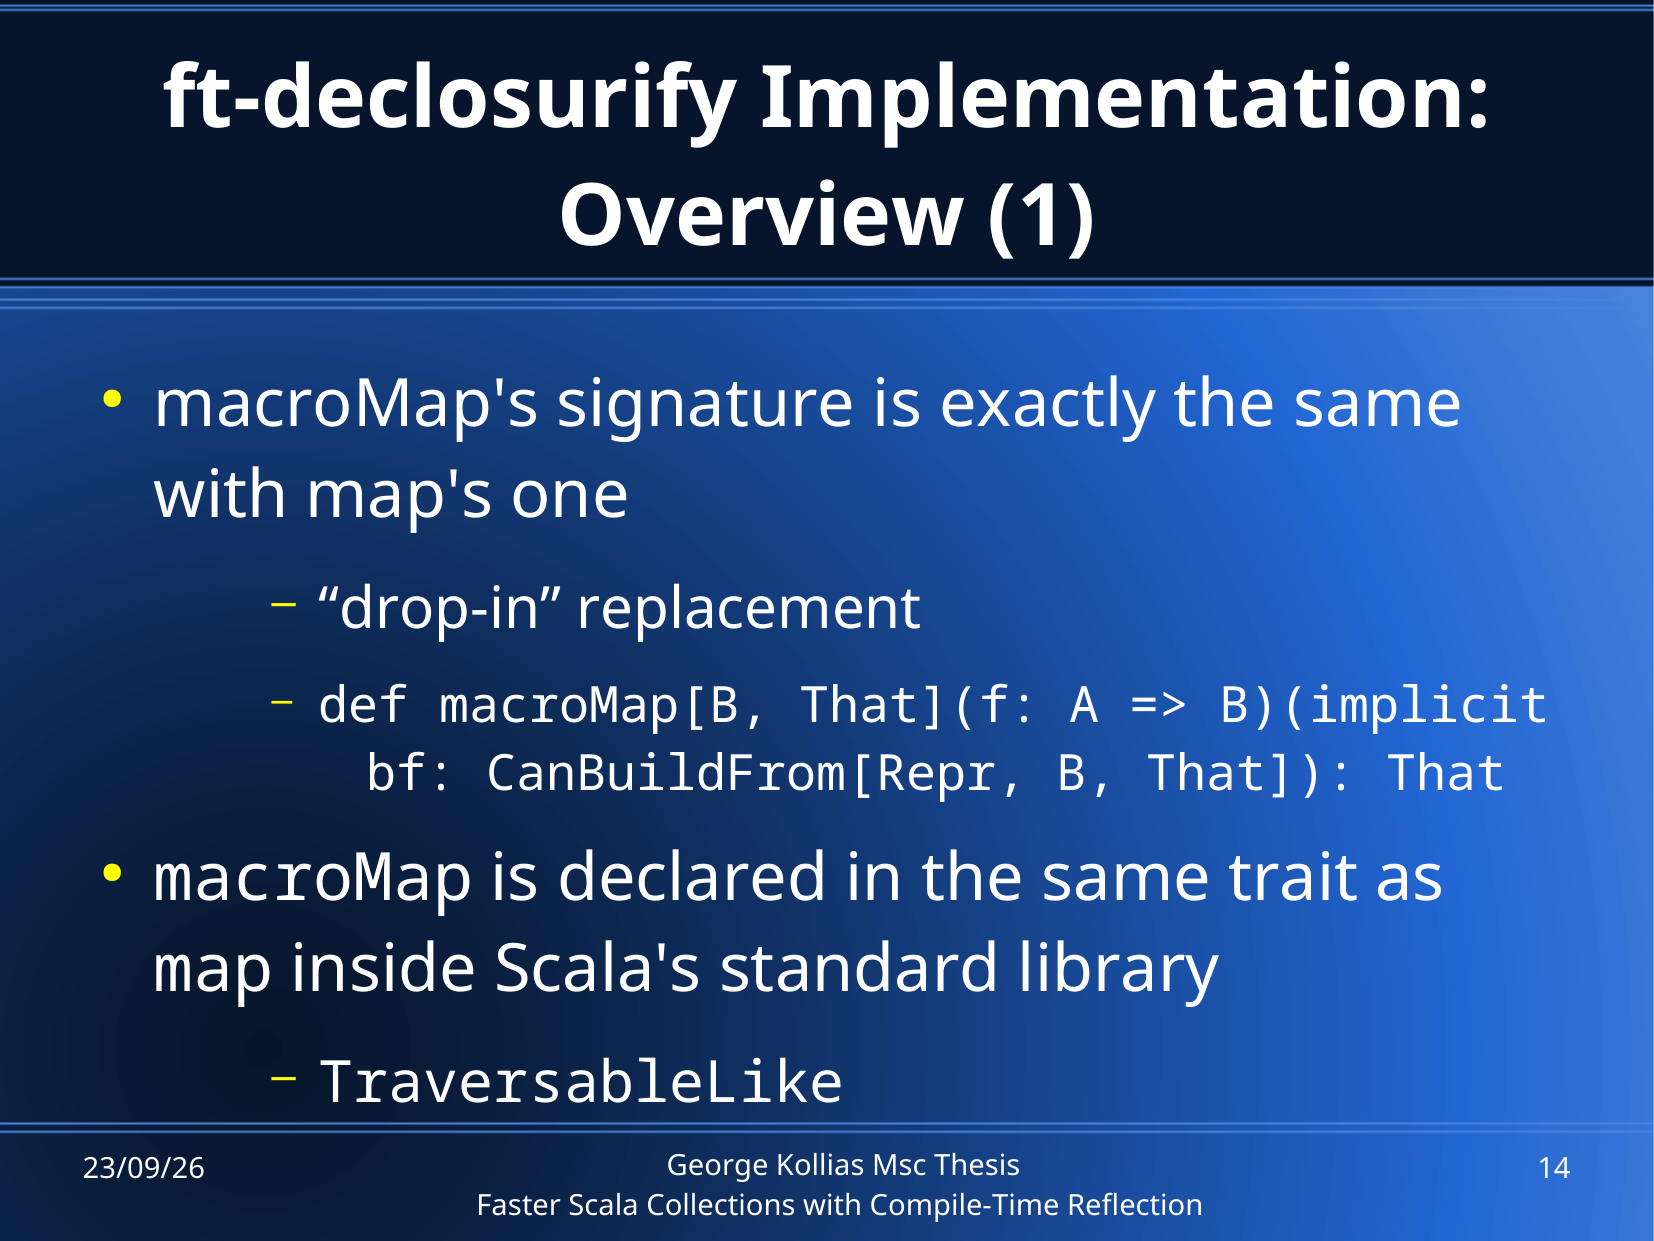

# ft-declosurify Implementation: Overview (1)
macroMap's signature is exactly the same with map's one
“drop-in” replacement
def macroMap[B, That](f: A => B)(implicit bf: CanBuildFrom[Repr, B, That]): That
macroMap is declared in the same trait as map inside Scala's standard library
TraversableLike
14